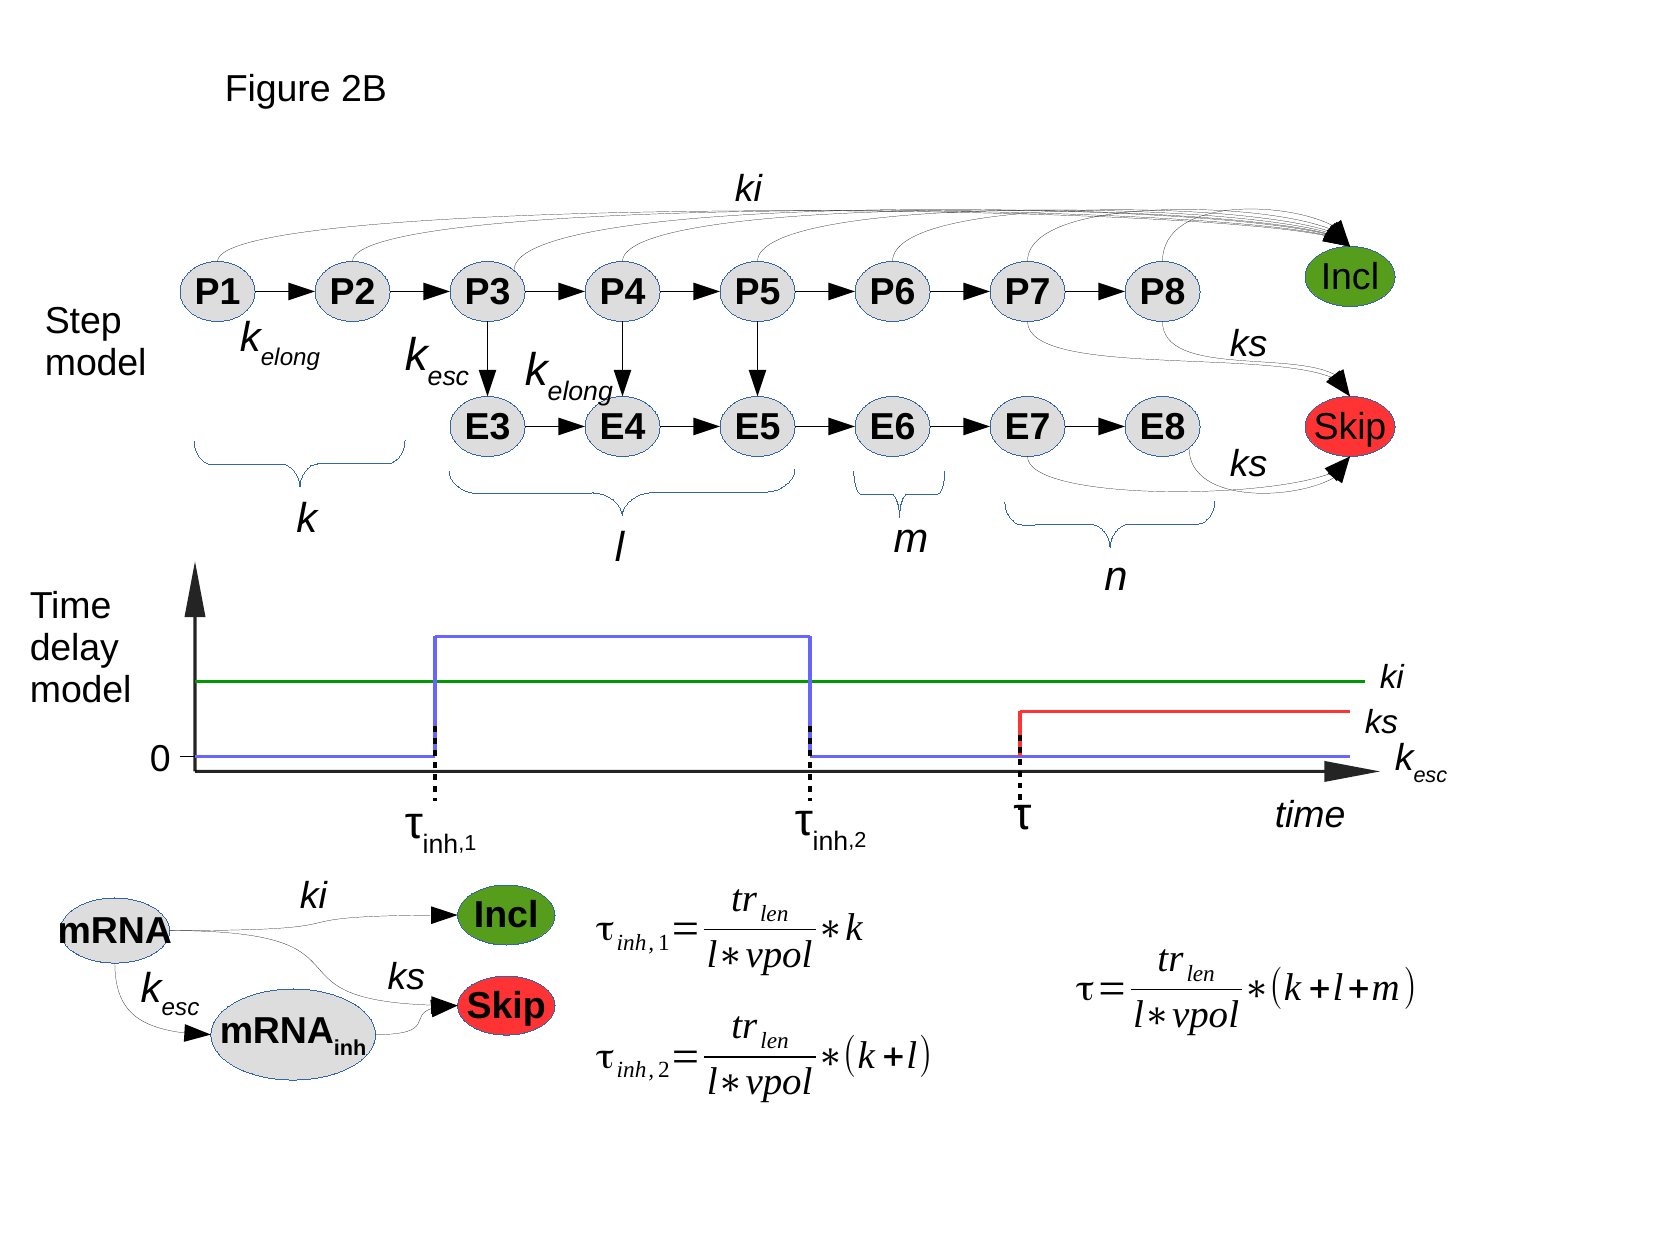

Figure 2B
ki
Incl
P1
P2
P3
P4
P5
P6
P7
P8
Step model
kelong
ks
kesc
kelong
E3
E4
E5
E6
E7
E8
Skip
ks
k
m
l
n
Time delay model
ki
ks
kesc
0
τ
τinh,2
time
τinh,1
ki
Incl
mRNA
ks
kesc
Skip
mRNAinh